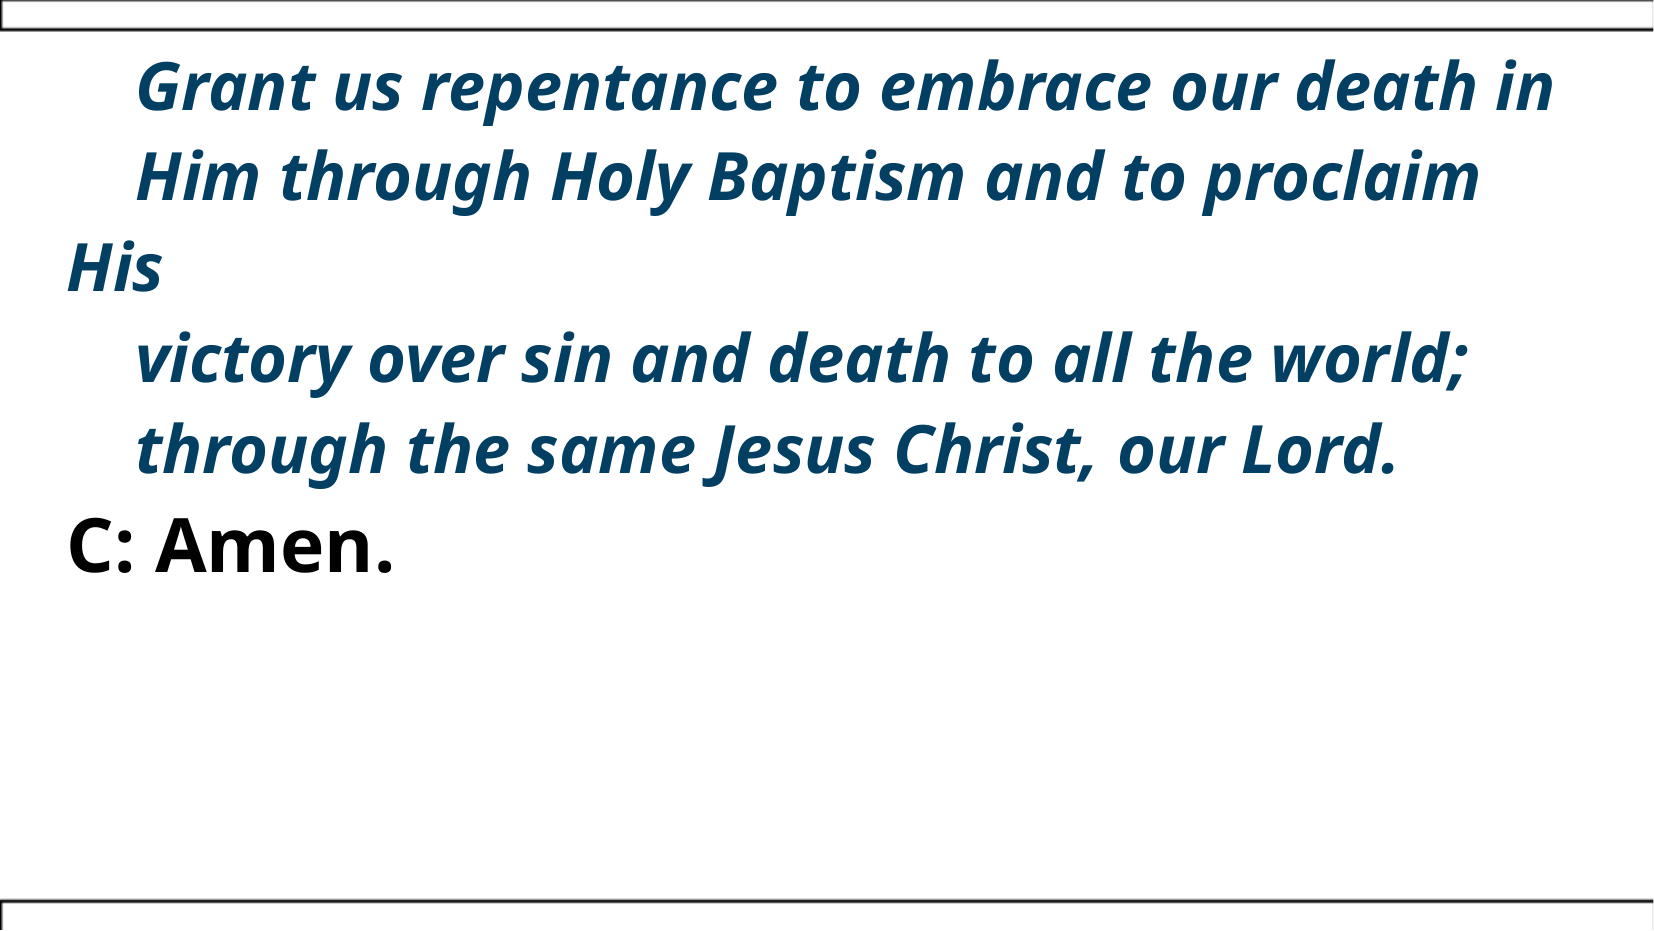

Grant us repentance to embrace our death in
 Him through Holy Baptism and to proclaim His
 victory over sin and death to all the world;
 through the same Jesus Christ, our Lord.
C: Amen.